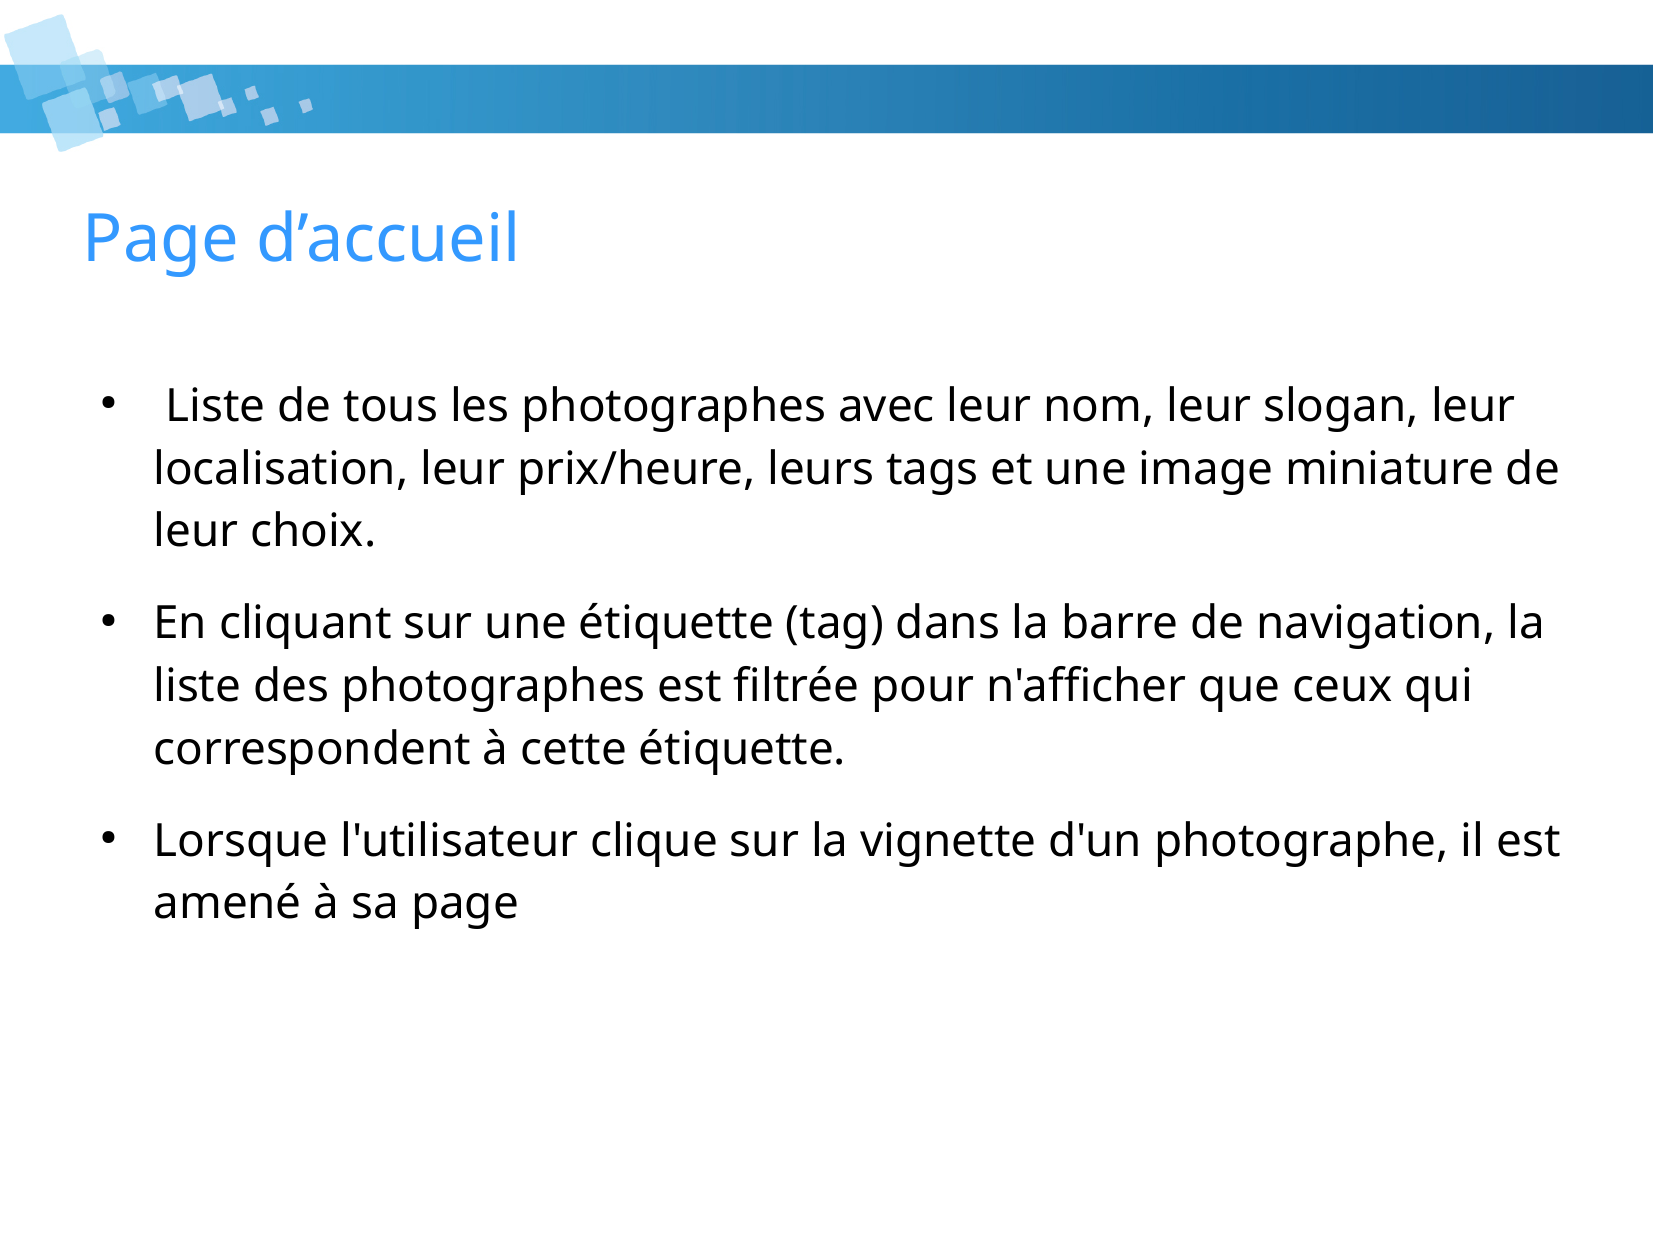

# Page d’accueil
 Liste de tous les photographes avec leur nom, leur slogan, leur localisation, leur prix/heure, leurs tags et une image miniature de leur choix.
En cliquant sur une étiquette (tag) dans la barre de navigation, la liste des photographes est filtrée pour n'afficher que ceux qui correspondent à cette étiquette.
Lorsque l'utilisateur clique sur la vignette d'un photographe, il est amené à sa page